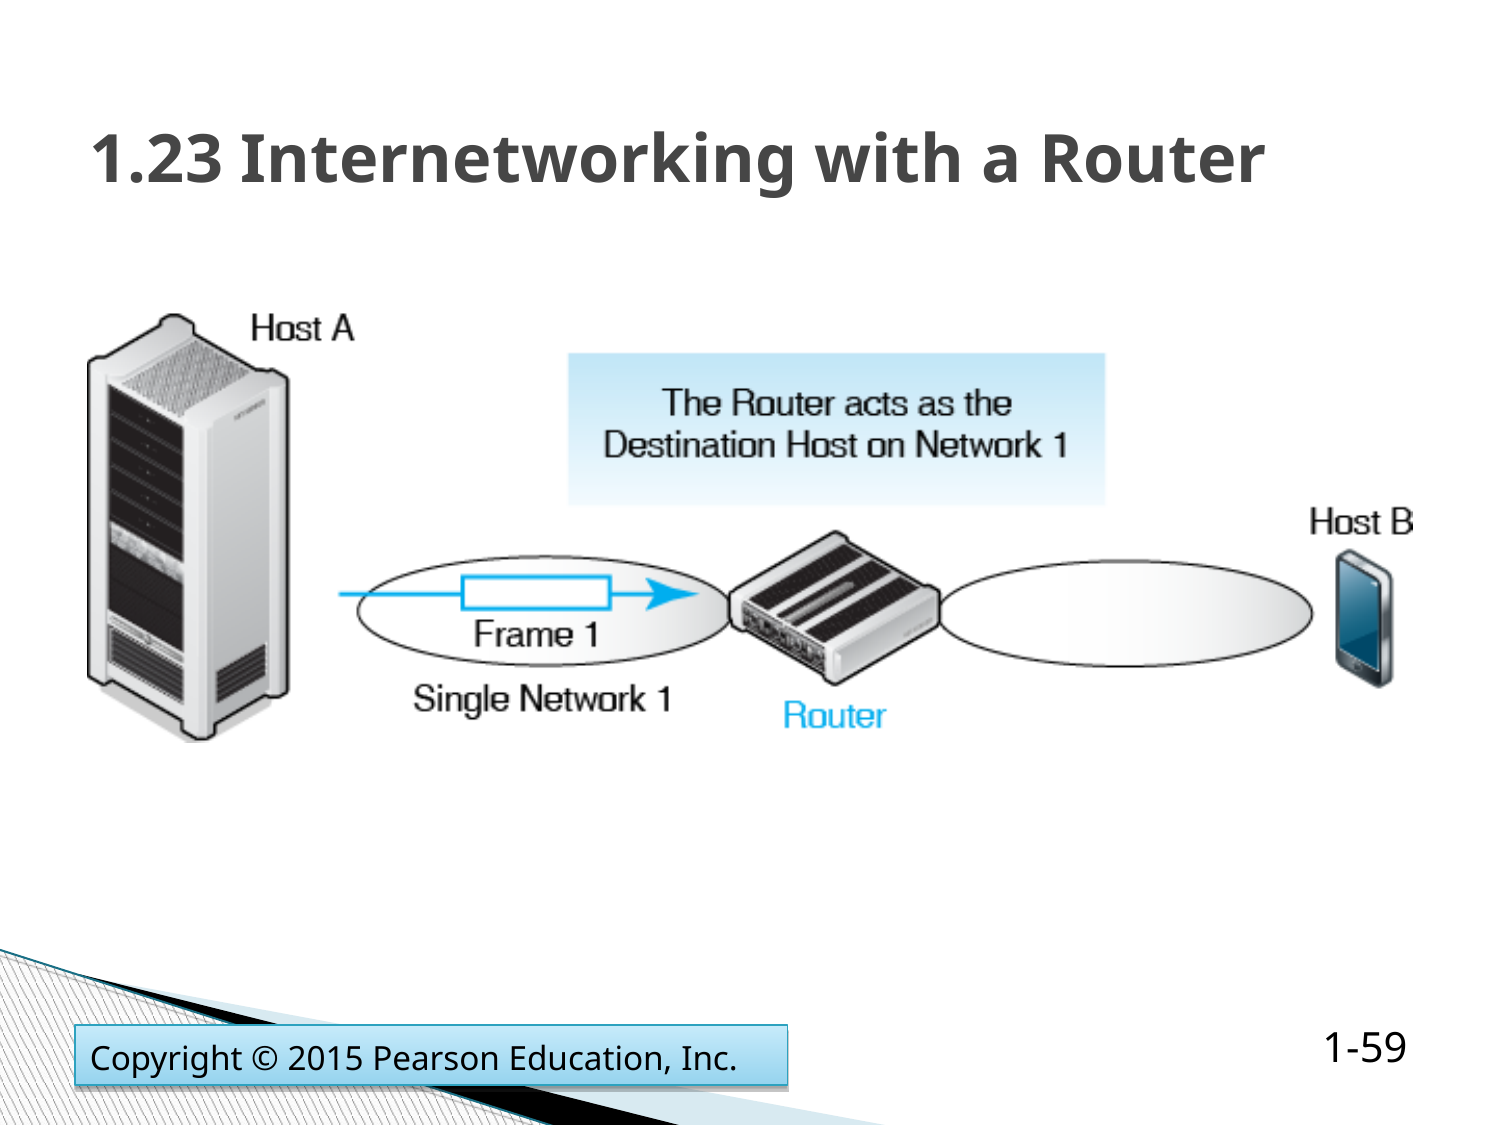

# 1.23 Internetworking with a Router
Copyright © 2015 Pearson Education, Inc.